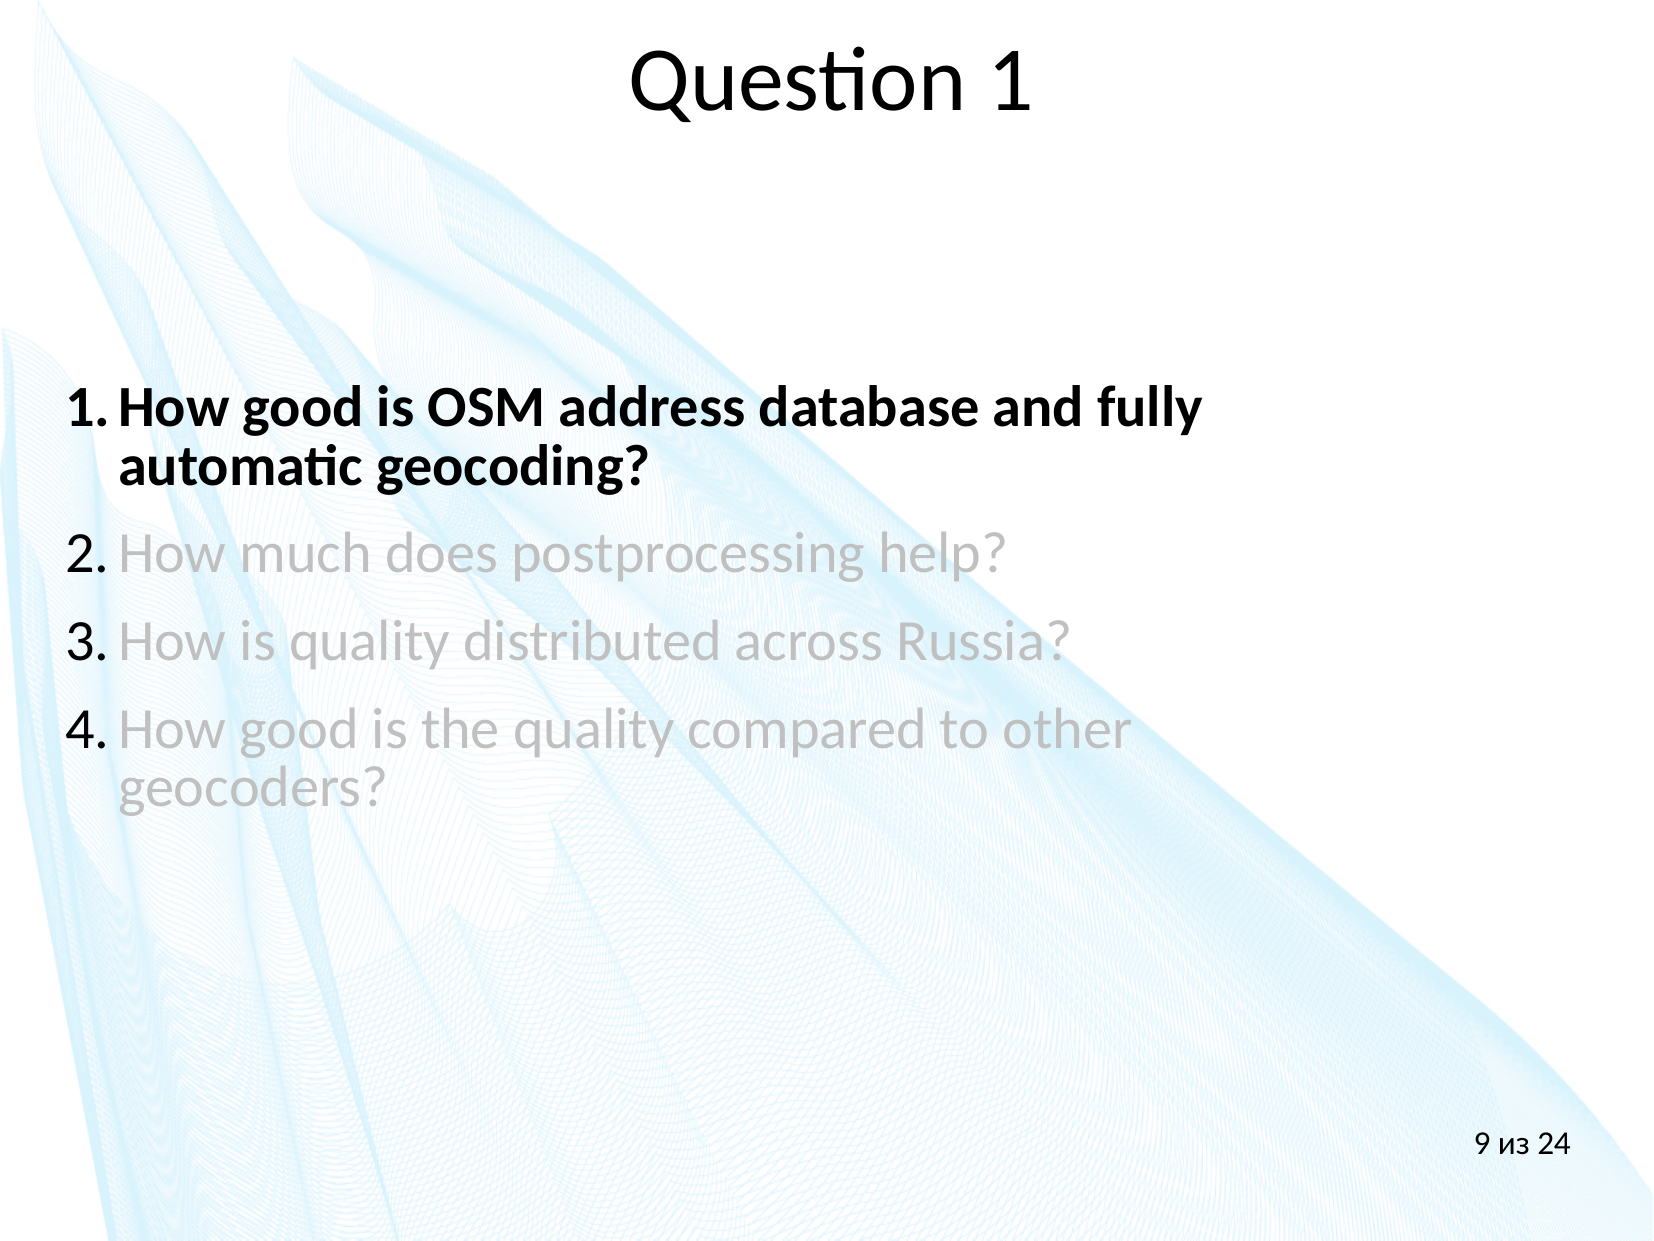

Question 1
# How good is OSM address database and fully automatic geocoding?
How much does postprocessing help?
How is quality distributed across Russia?
How good is the quality compared to other geocoders?
9